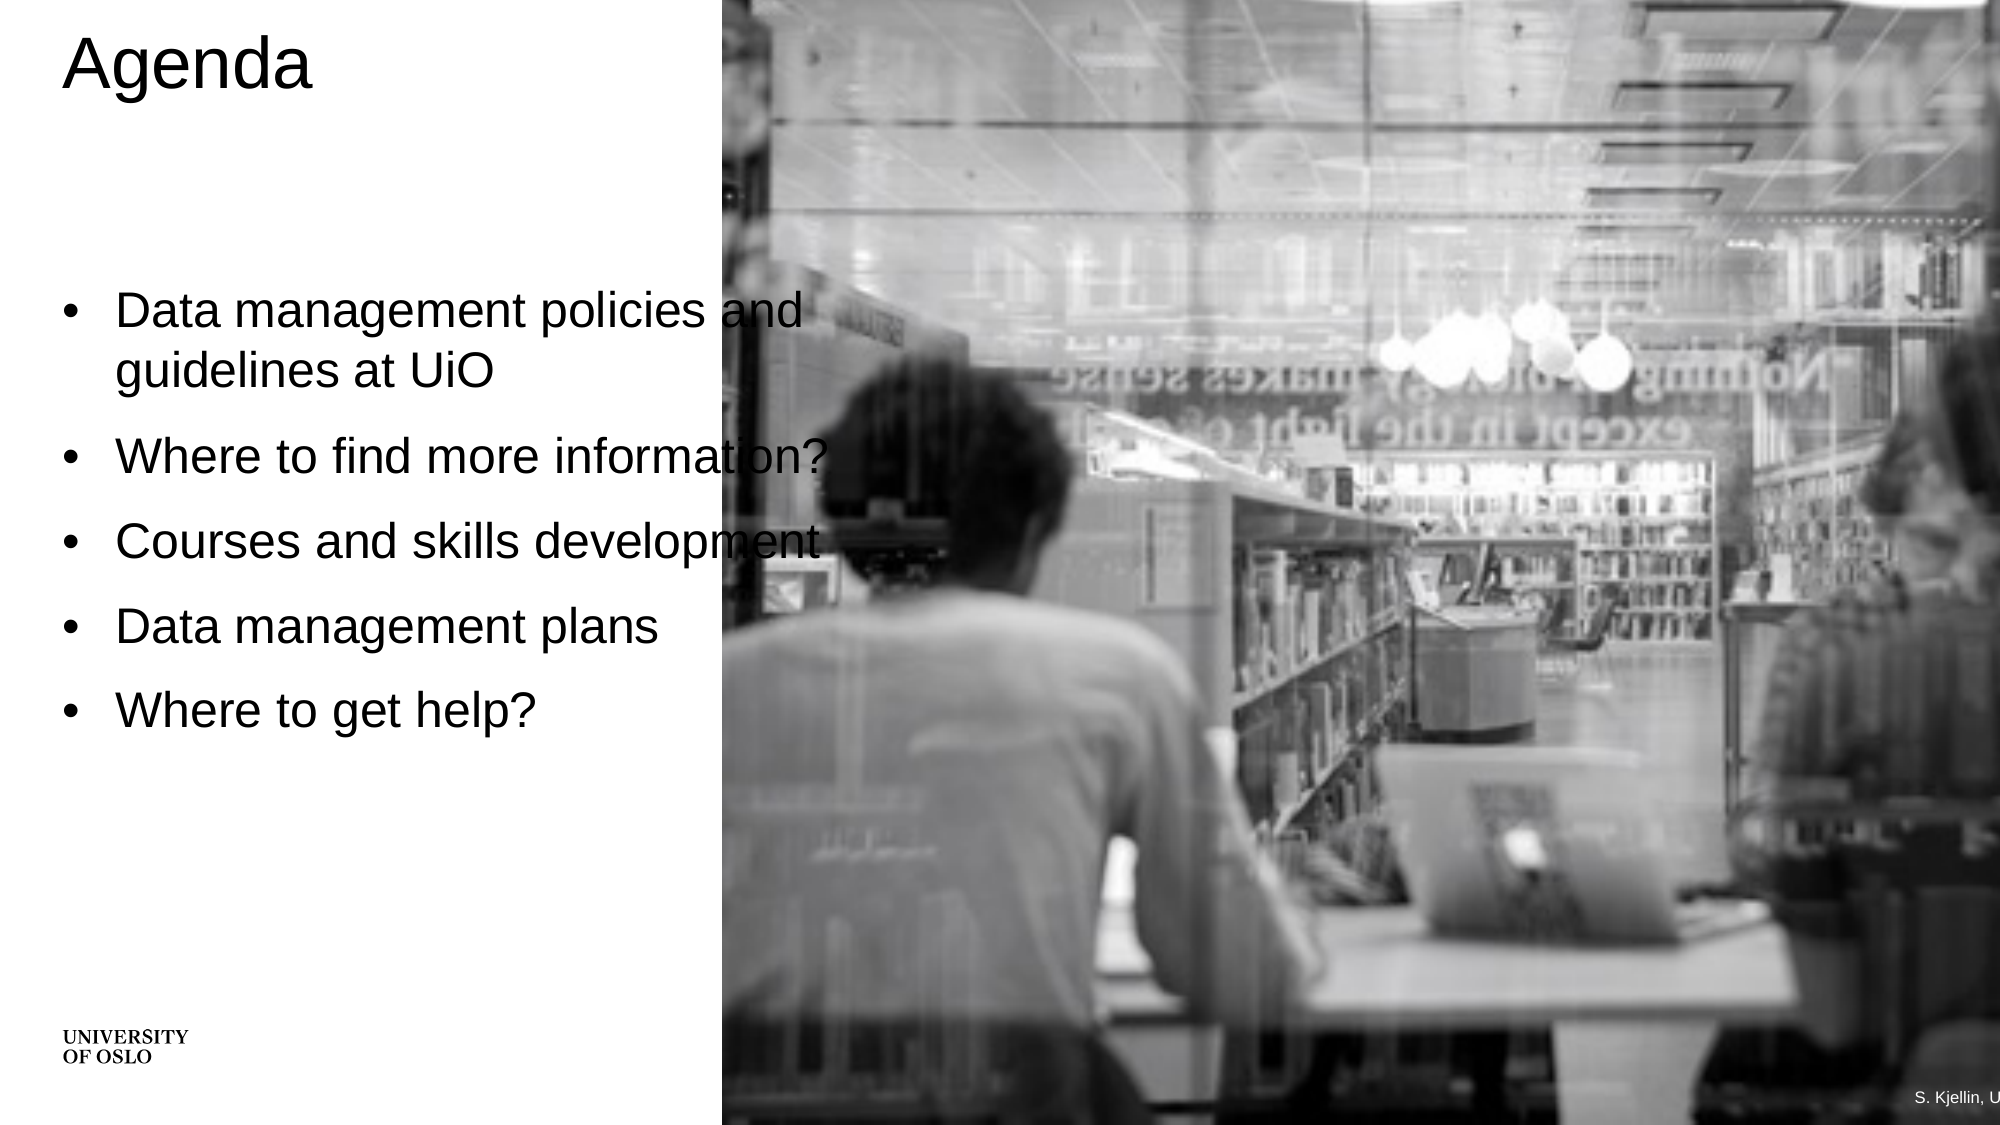

Agenda
•
Data management policies and
guidelines at UiO
•
Where to find more information?
•
Courses and skills development
•
Data management plans
•
Where to get help?
S. Kjellin, UiO